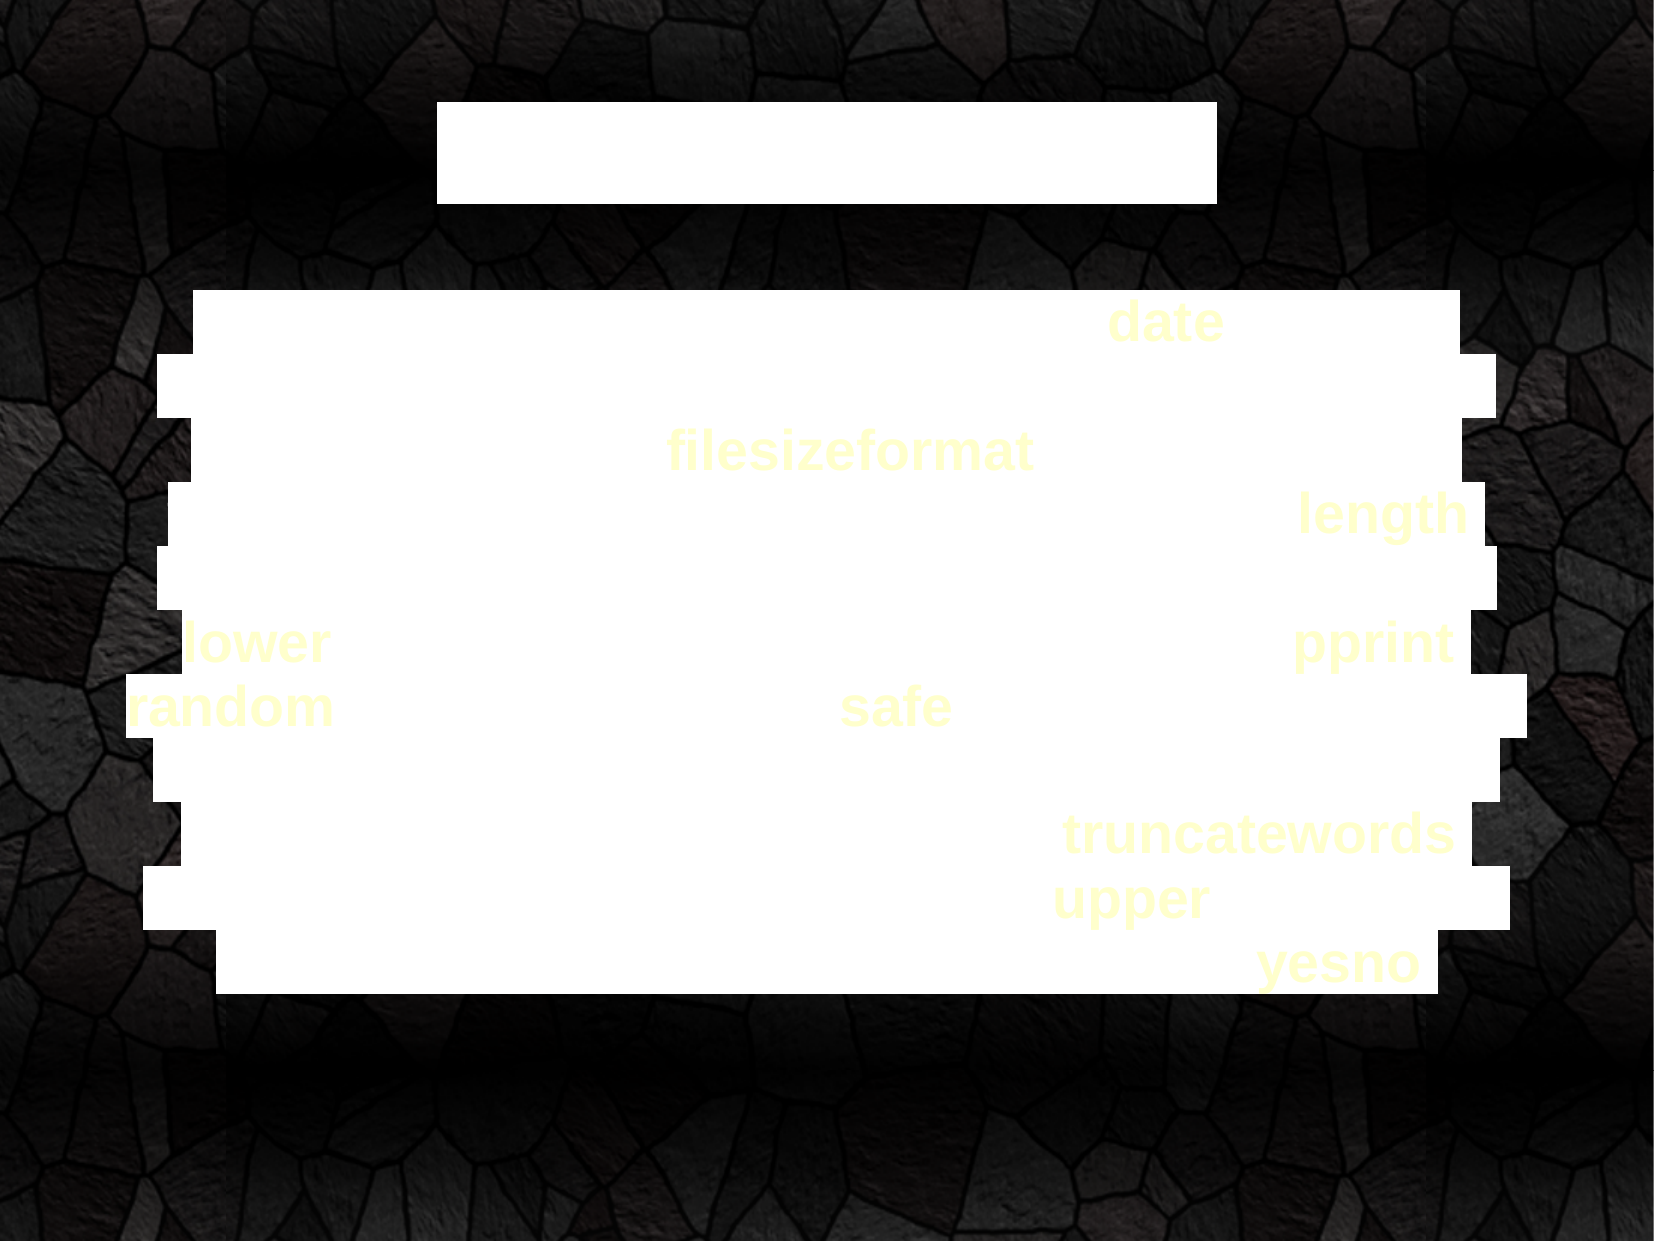

# Filtros (Django 1.8)
add, addslashes,capfirst,center,cut, date, default, default_if_none,dictsort, dictsortreversed, divisibleby, escape, escapejs, filesizeformat, first floatformat, force_escape, get_digit, iriencode, join, last, length, length_is linebreaks, linebreaksbr, linenumbers, ljust, lower, make_list, phone2numeric pluralize, pprint, random, removetags, rjust, safe, safeseq, slice, slugify stringformat, striptags, time, timesince, timeuntil, title, truncatechars truncatechars_html, truncatewords, truncatewords_html, unordered_list upper, urlencode, urlize, urlizetrunc, wordcount, wordwrap, yesno